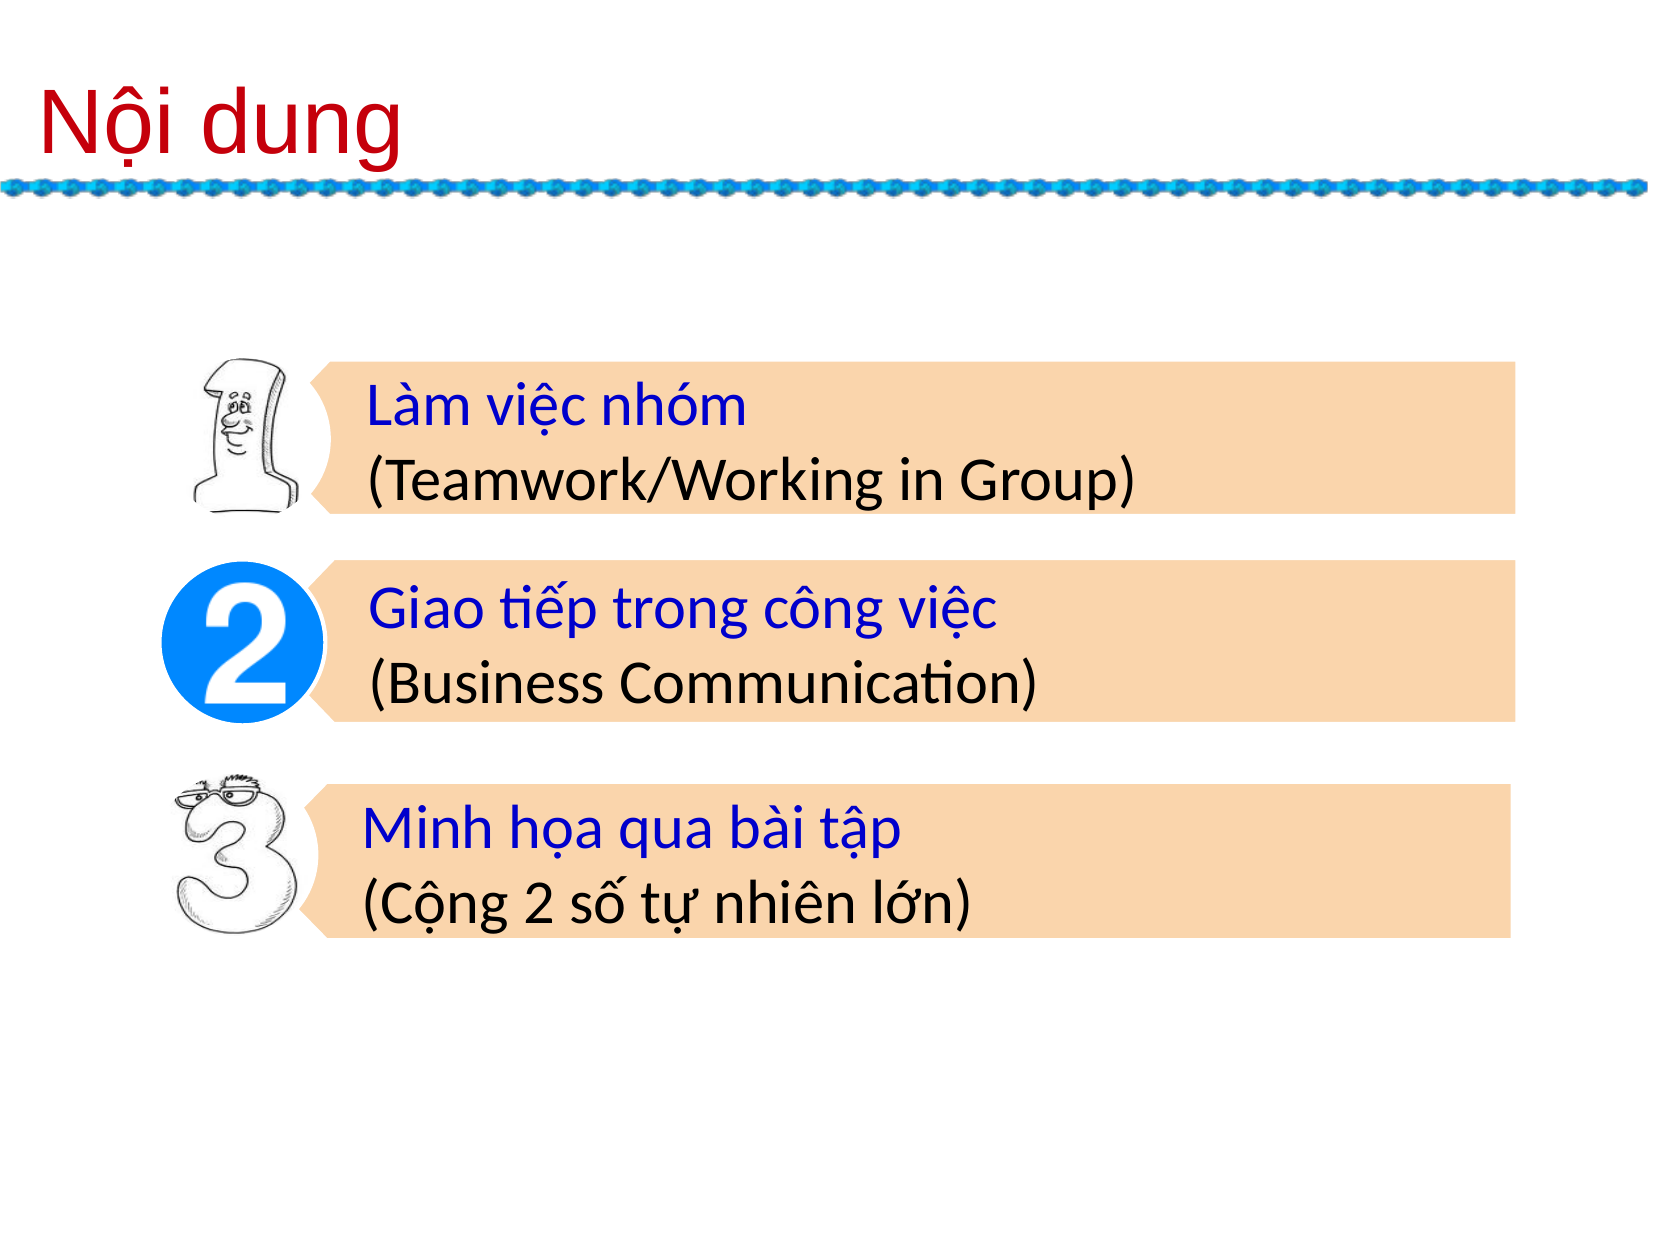

# Nội dung
Làm việc nhóm
(Teamwork/Working in Group)
Giao tiếp trong công việc
(Business Communication)
Minh họa qua bài tập
(Cộng 2 số tự nhiên lớn)